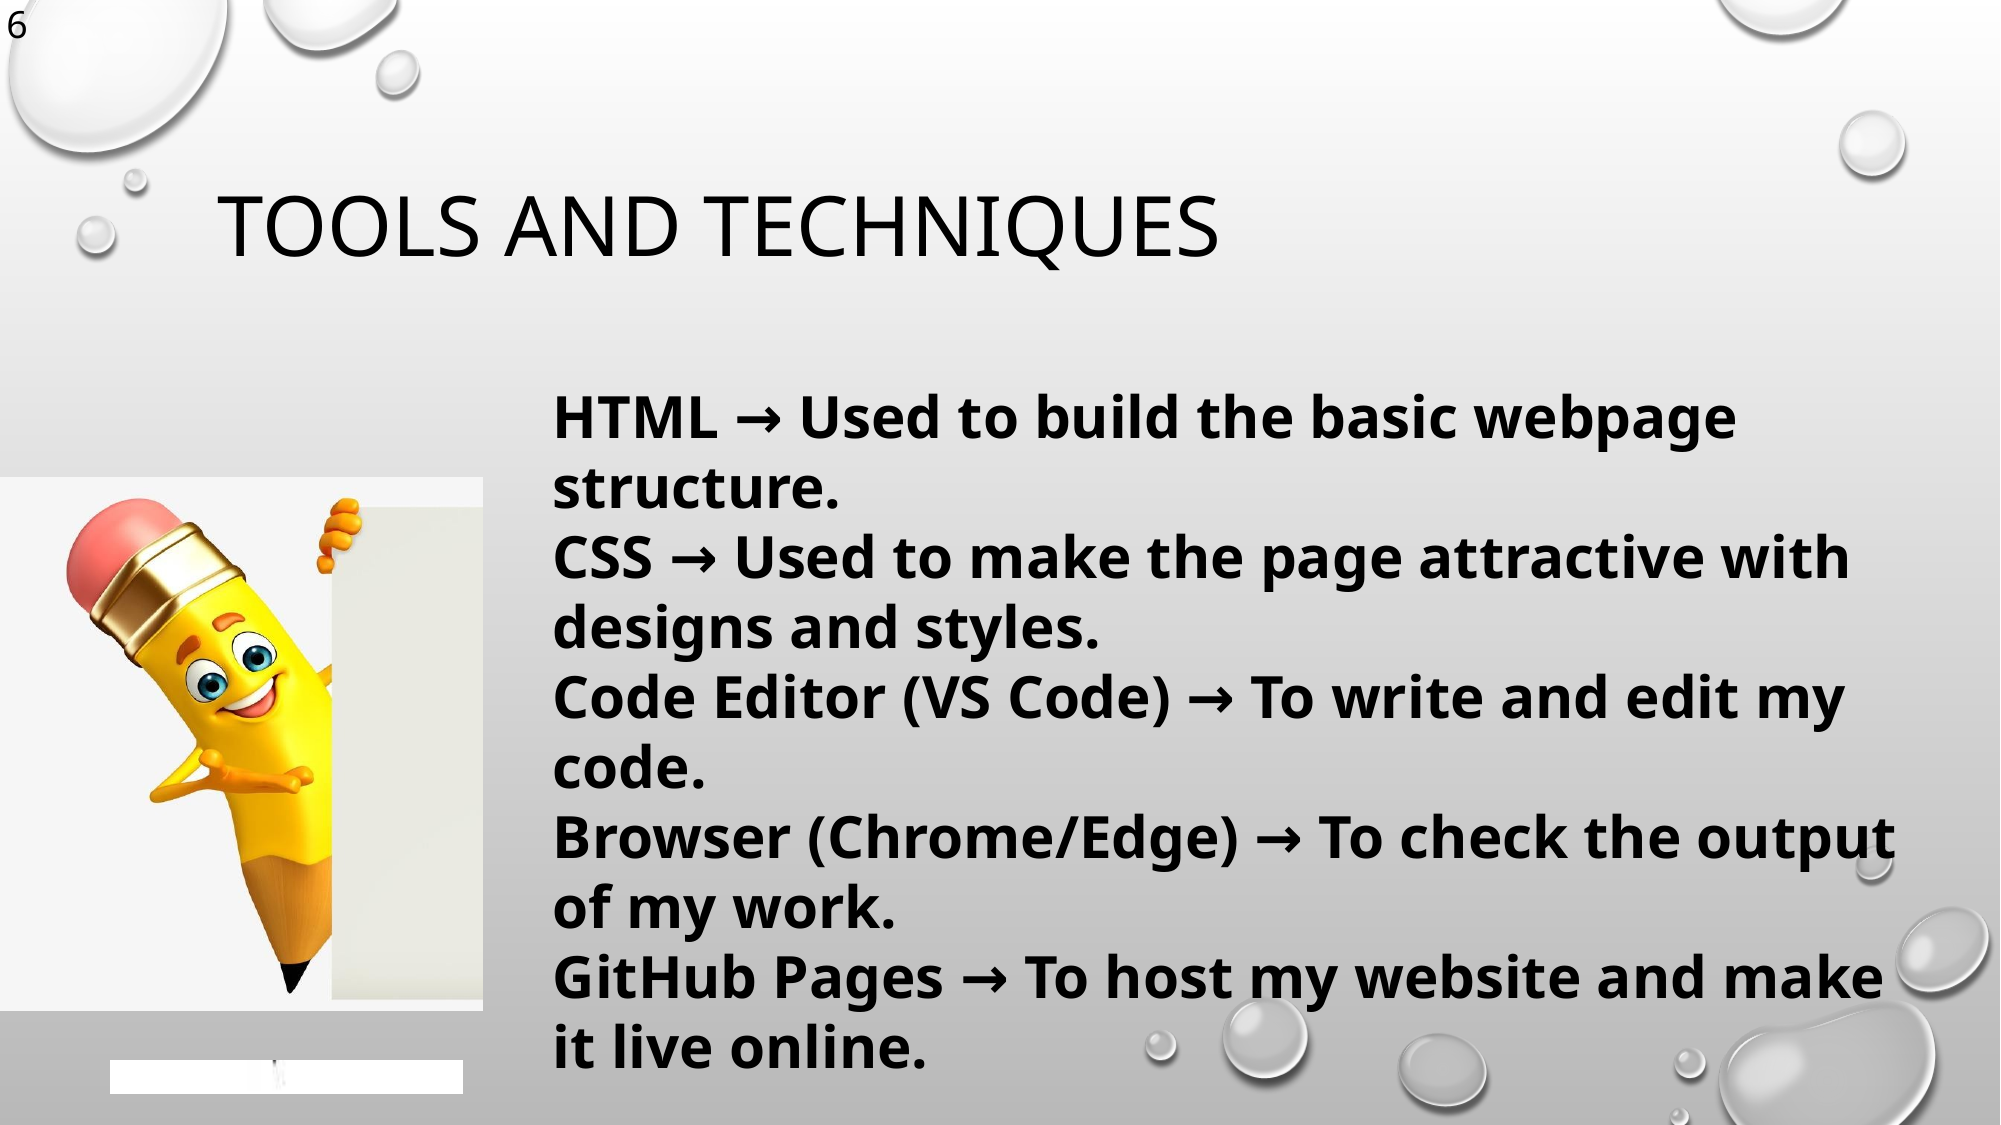

# TOOLS AND TECHNIQUES
HTML → Used to build the basic webpage structure.
CSS → Used to make the page attractive with designs and styles.
Code Editor (VS Code) → To write and edit my code.
Browser (Chrome/Edge) → To check the output of my work.
GitHub Pages → To host my website and make it live online.